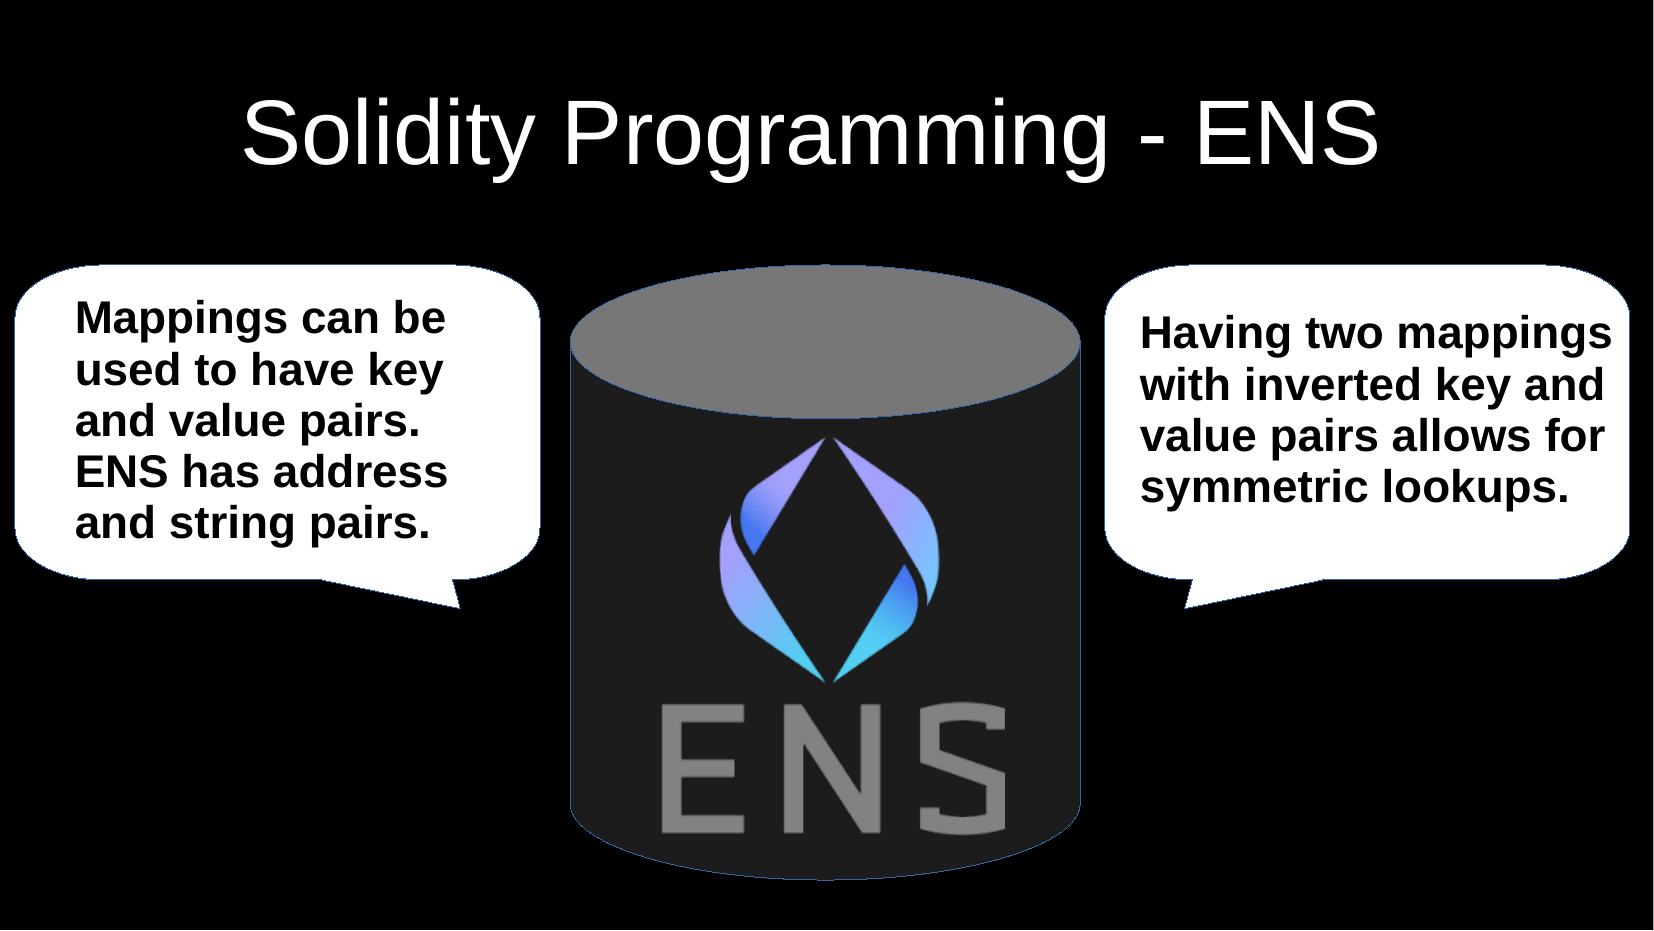

# Solidity Programming - ENS
Mappings can be
used to have key
and value pairs.
ENS has address
and string pairs.
Having two mappings
with inverted key and
value pairs allows for
symmetric lookups.